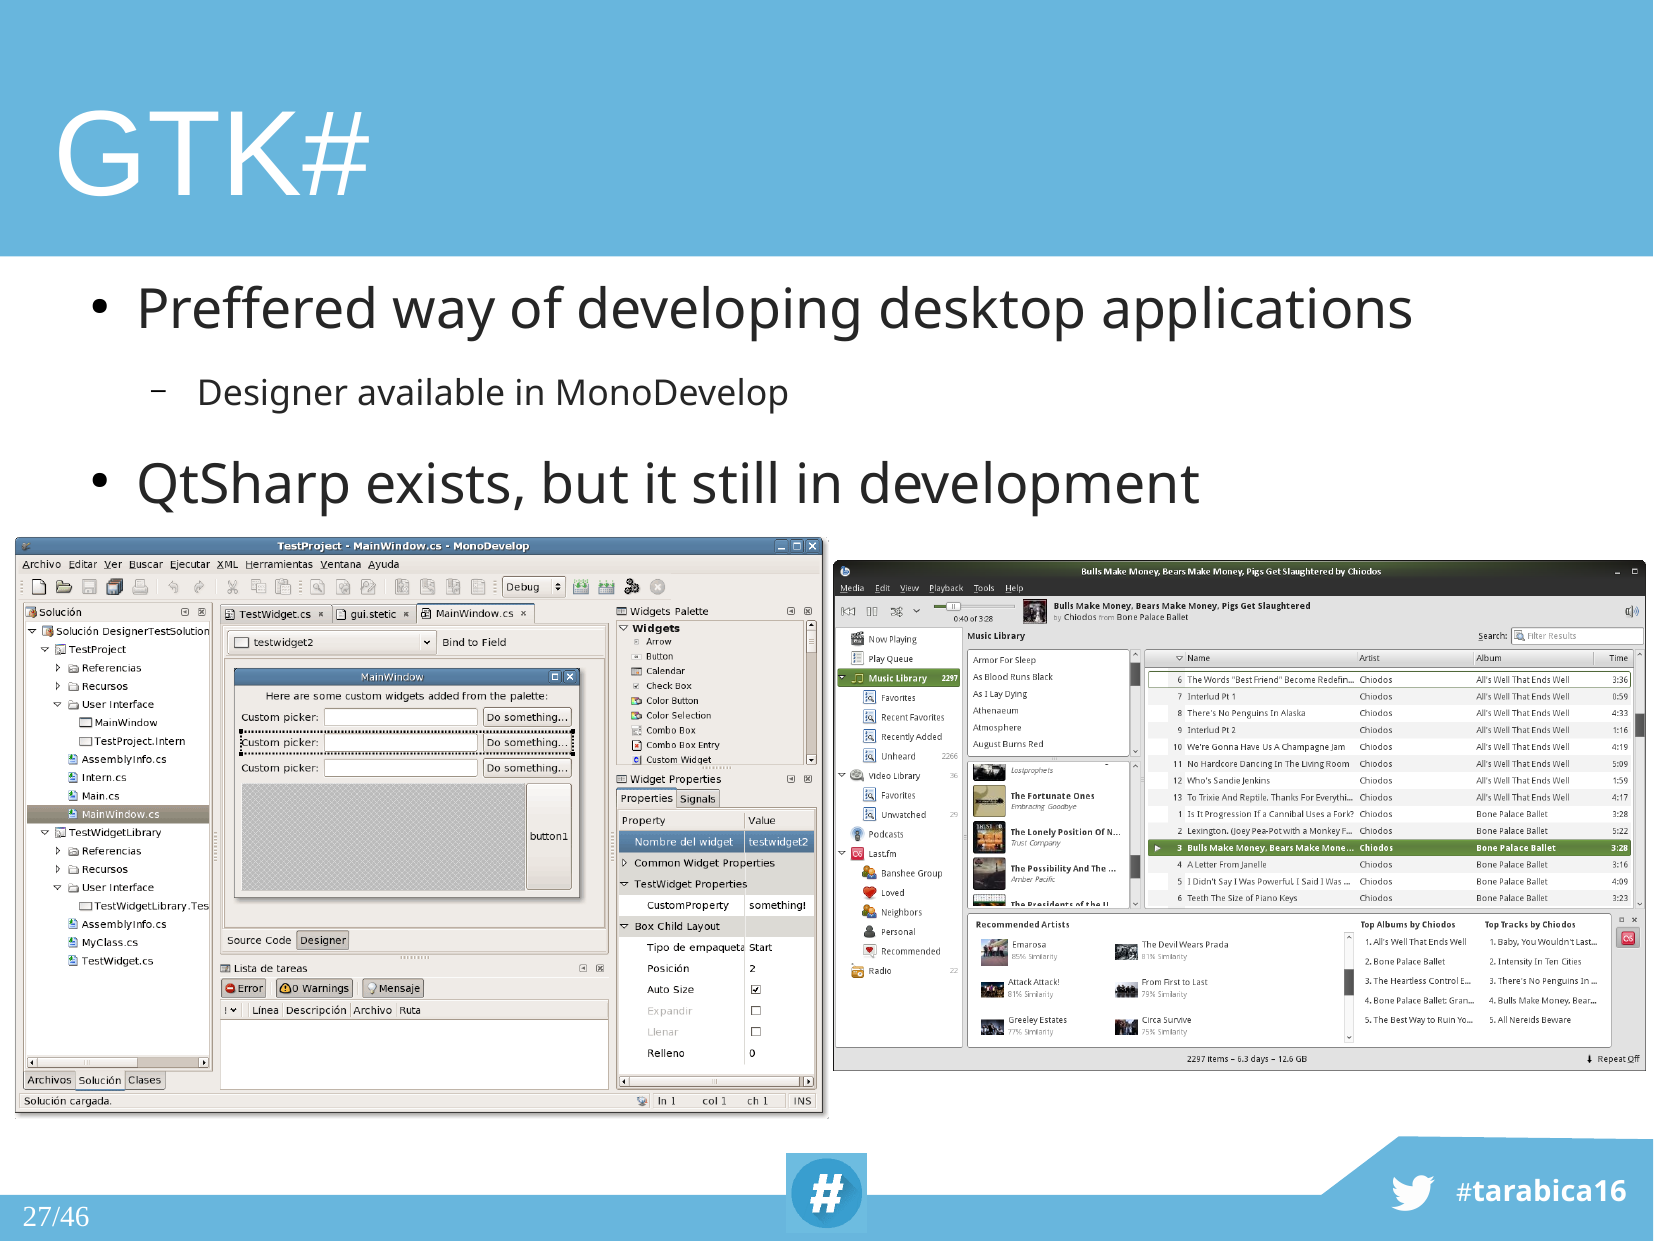

# GTK#
Preffered way of developing desktop applications
Designer available in MonoDevelop
QtSharp exists, but it still in development
27